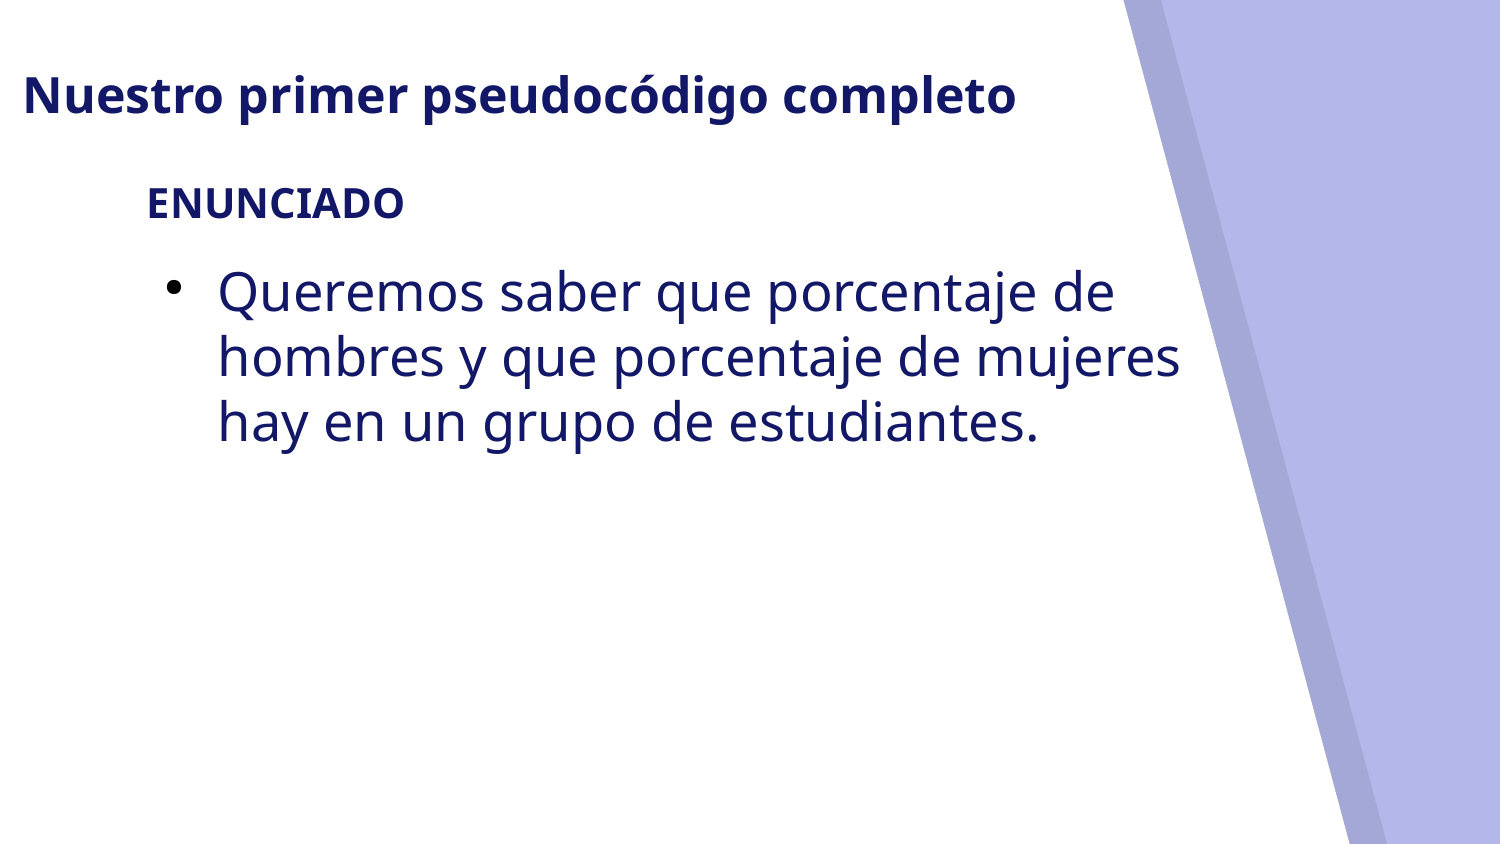

# Nuestro primer pseudocódigo completo
ENUNCIADO
Queremos saber que porcentaje de hombres y que porcentaje de mujeres hay en un grupo de estudiantes.